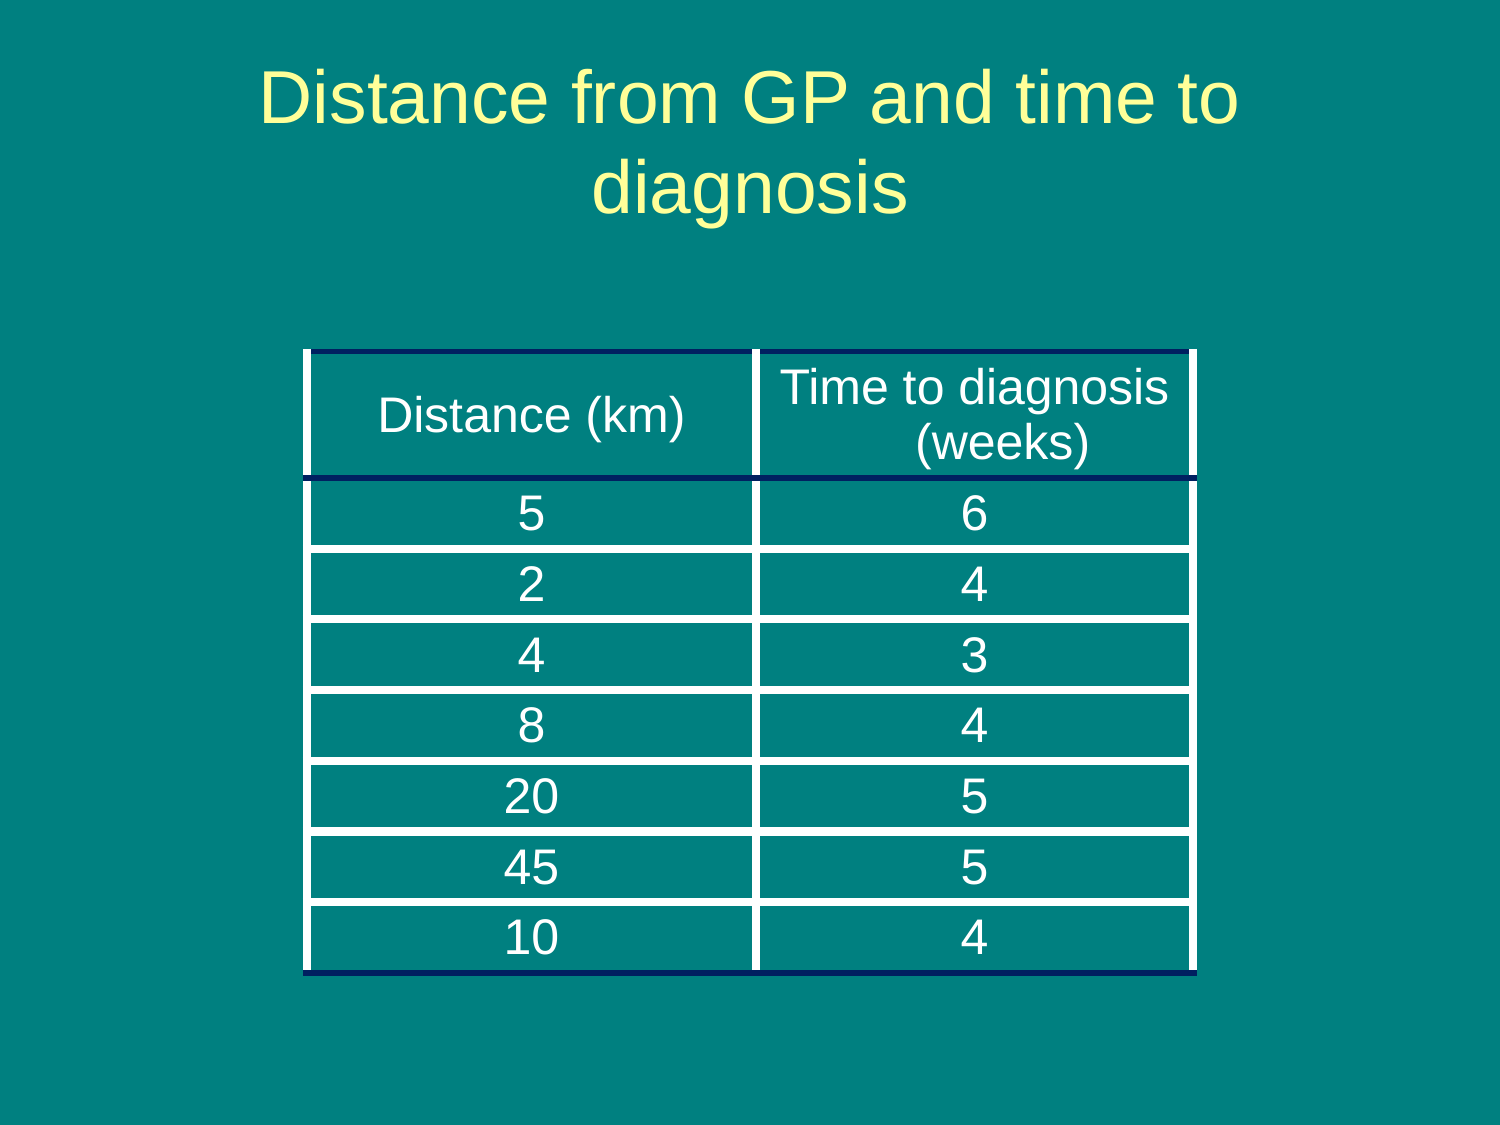

# Distance from GP and time to diagnosis
| Distance (km) | Time to diagnosis (weeks) |
| --- | --- |
| 5 | 6 |
| 2 | 4 |
| 4 | 3 |
| 8 | 4 |
| 20 | 5 |
| 45 | 5 |
| 10 | 4 |